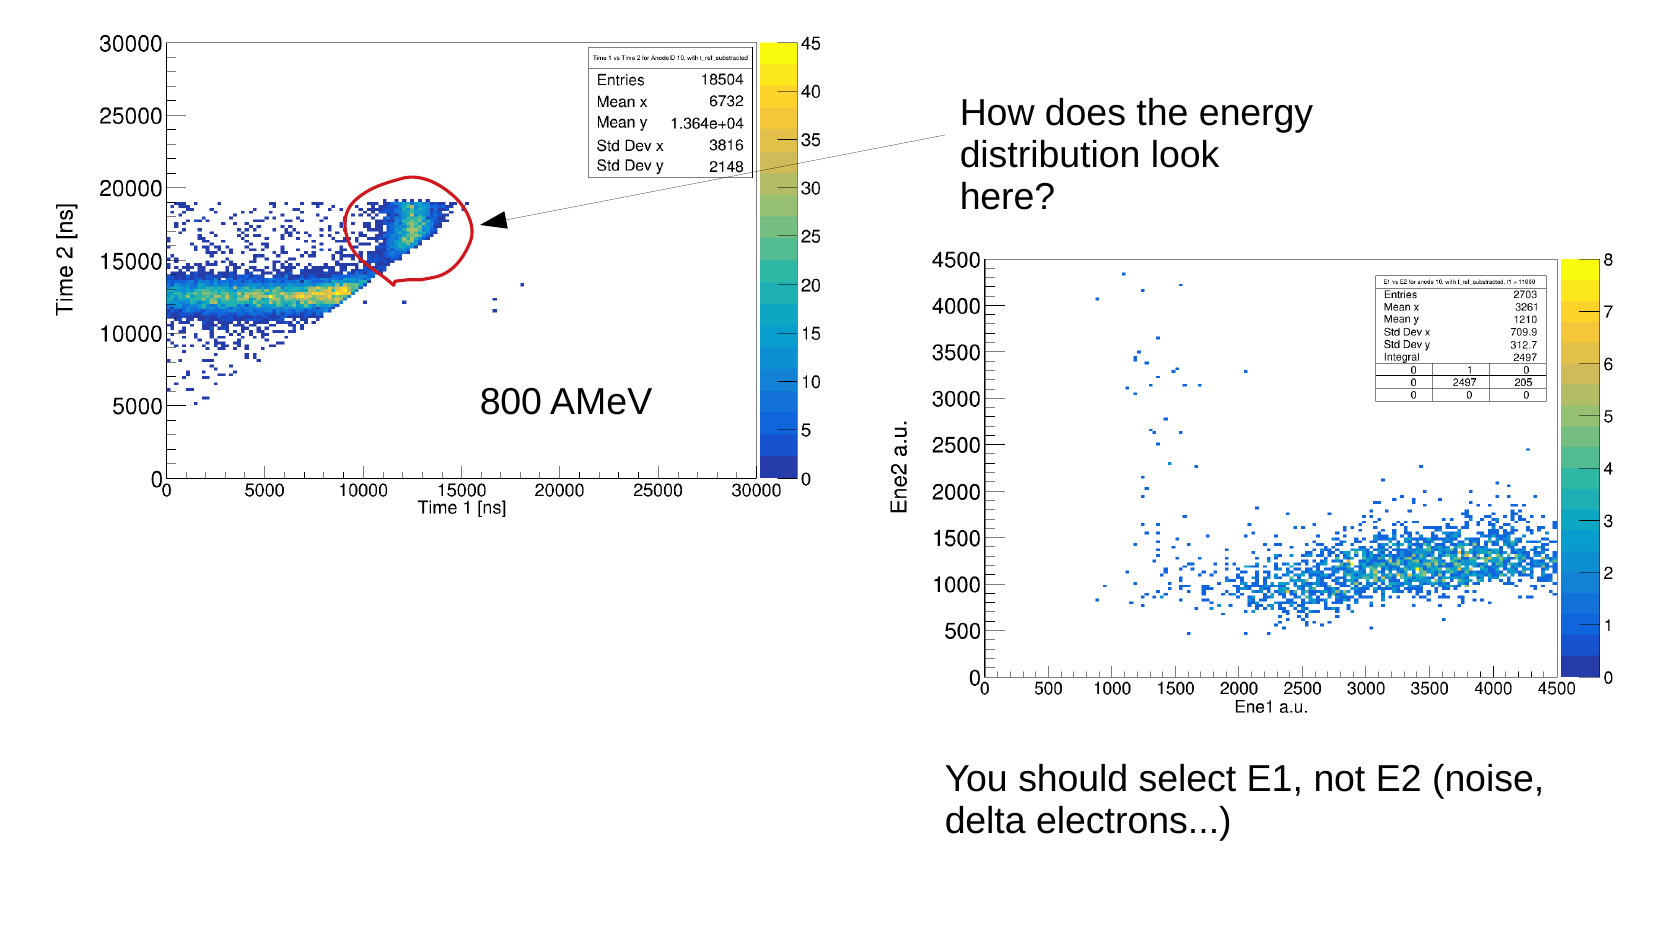

800 AMeV
How does the energy distribution look here?
You should select E1, not E2 (noise, delta electrons...)